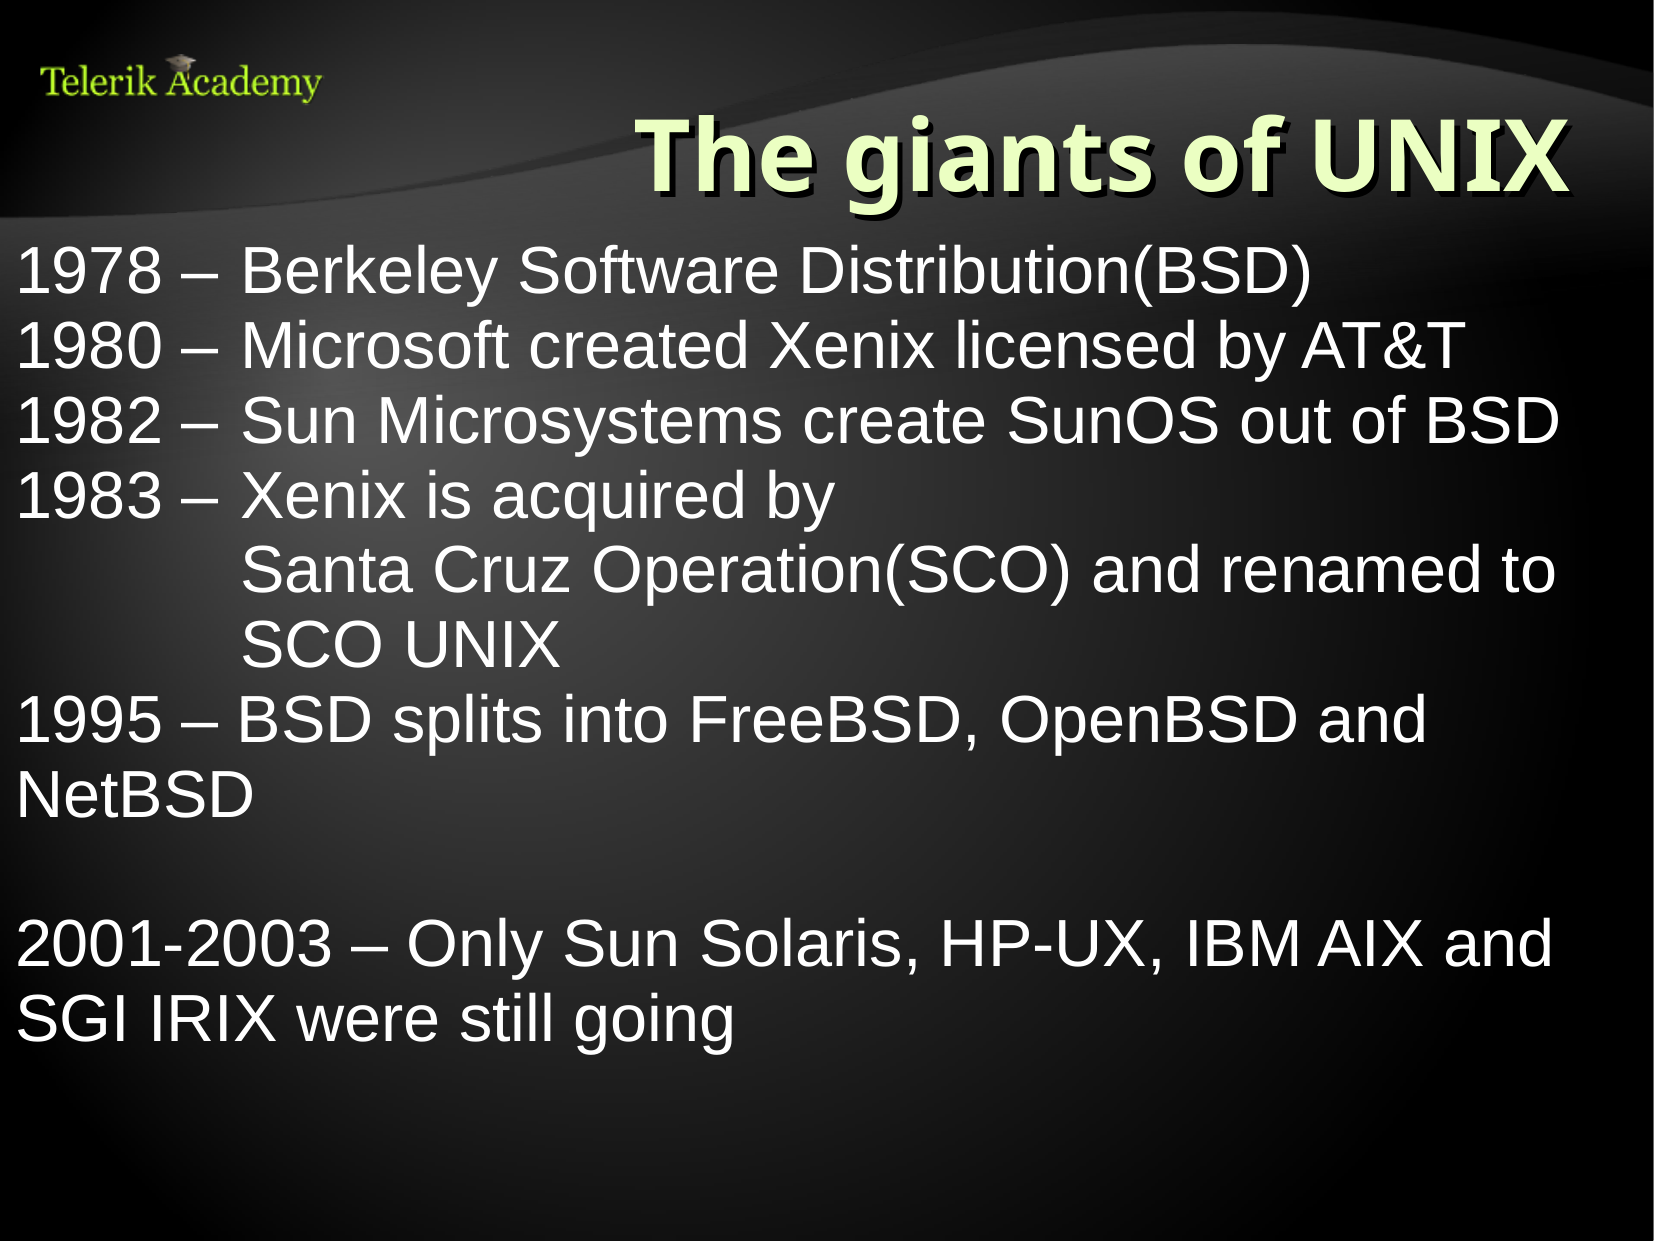

# The giants of UNIX
1978 –	Berkeley Software Distribution(BSD)
1980 –	Microsoft created Xenix licensed by AT&T
1982 –	Sun Microsystems create SunOS out of BSD
1983 – 	Xenix is acquired by
			Santa Cruz Operation(SCO) and renamed to 				SCO UNIX
1995 – BSD splits into FreeBSD, OpenBSD and NetBSD
2001-2003 – Only Sun Solaris, HP-UX, IBM AIX and SGI IRIX were still going